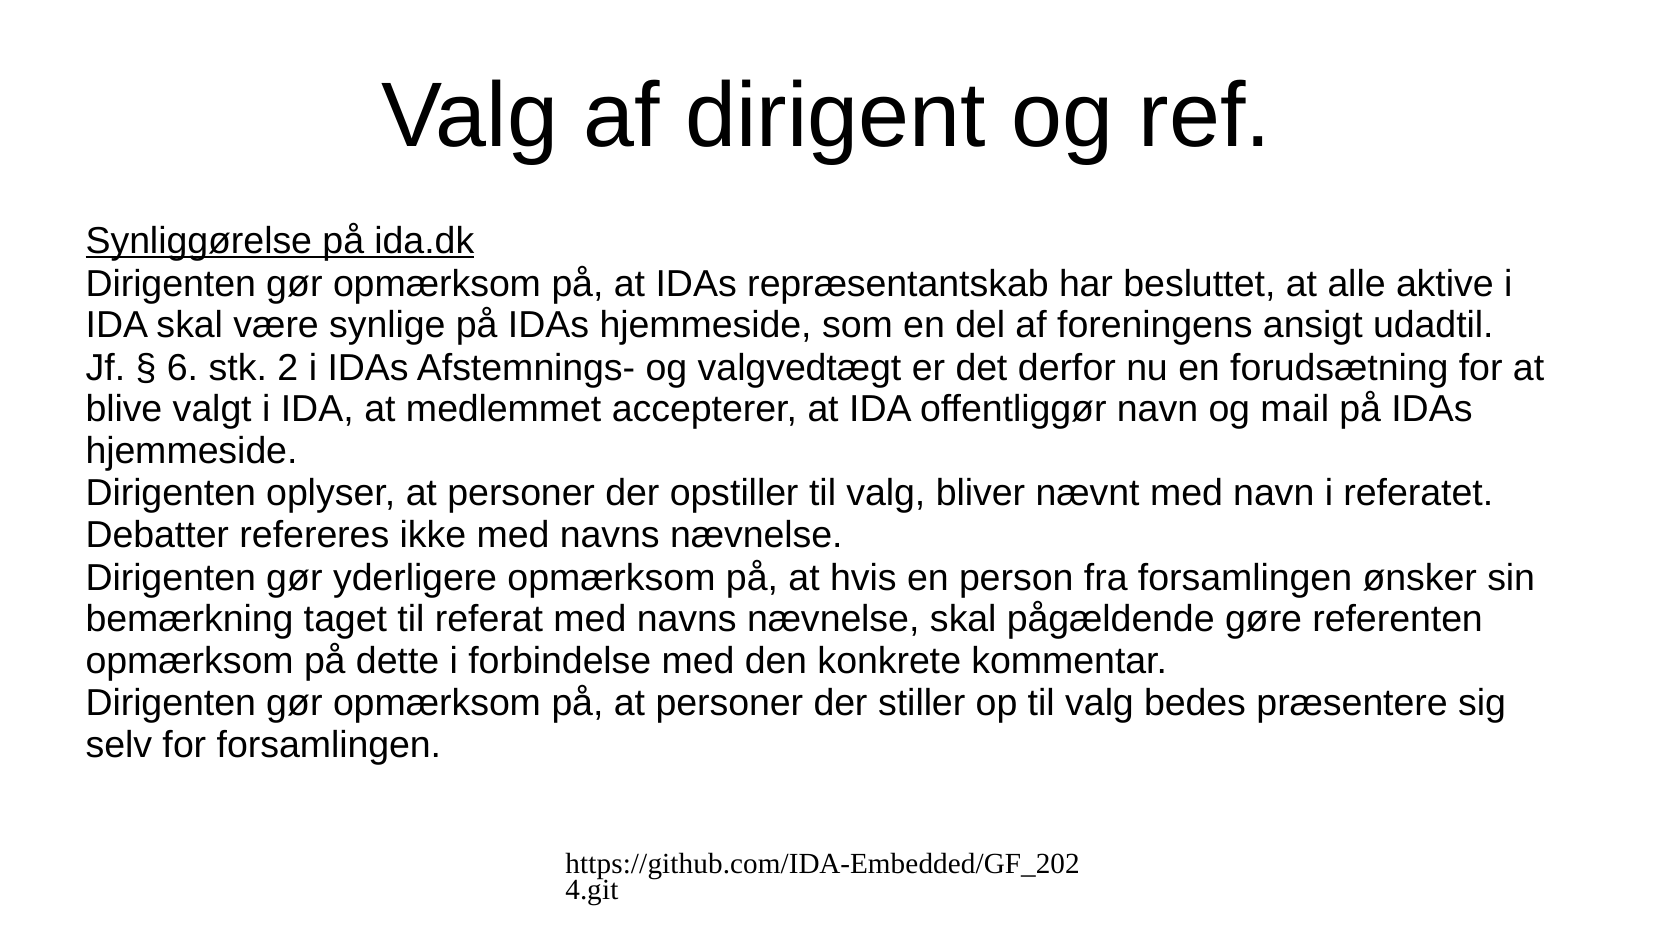

# Valg af dirigent og ref.
Synliggørelse på ida.dk
Dirigenten gør opmærksom på, at IDAs repræsentantskab har besluttet, at alle aktive i IDA skal være synlige på IDAs hjemmeside, som en del af foreningens ansigt udadtil.
Jf. § 6. stk. 2 i IDAs Afstemnings- og valgvedtægt er det derfor nu en forudsætning for at blive valgt i IDA, at medlemmet accepterer, at IDA offentliggør navn og mail på IDAs hjemmeside.
Dirigenten oplyser, at personer der opstiller til valg, bliver nævnt med navn i referatet.
Debatter refereres ikke med navns nævnelse.
Dirigenten gør yderligere opmærksom på, at hvis en person fra forsamlingen ønsker sin bemærkning taget til referat med navns nævnelse, skal pågældende gøre referenten opmærksom på dette i forbindelse med den konkrete kommentar.
Dirigenten gør opmærksom på, at personer der stiller op til valg bedes præsentere sig selv for forsamlingen.
https://github.com/IDA-Embedded/GF_2024.git